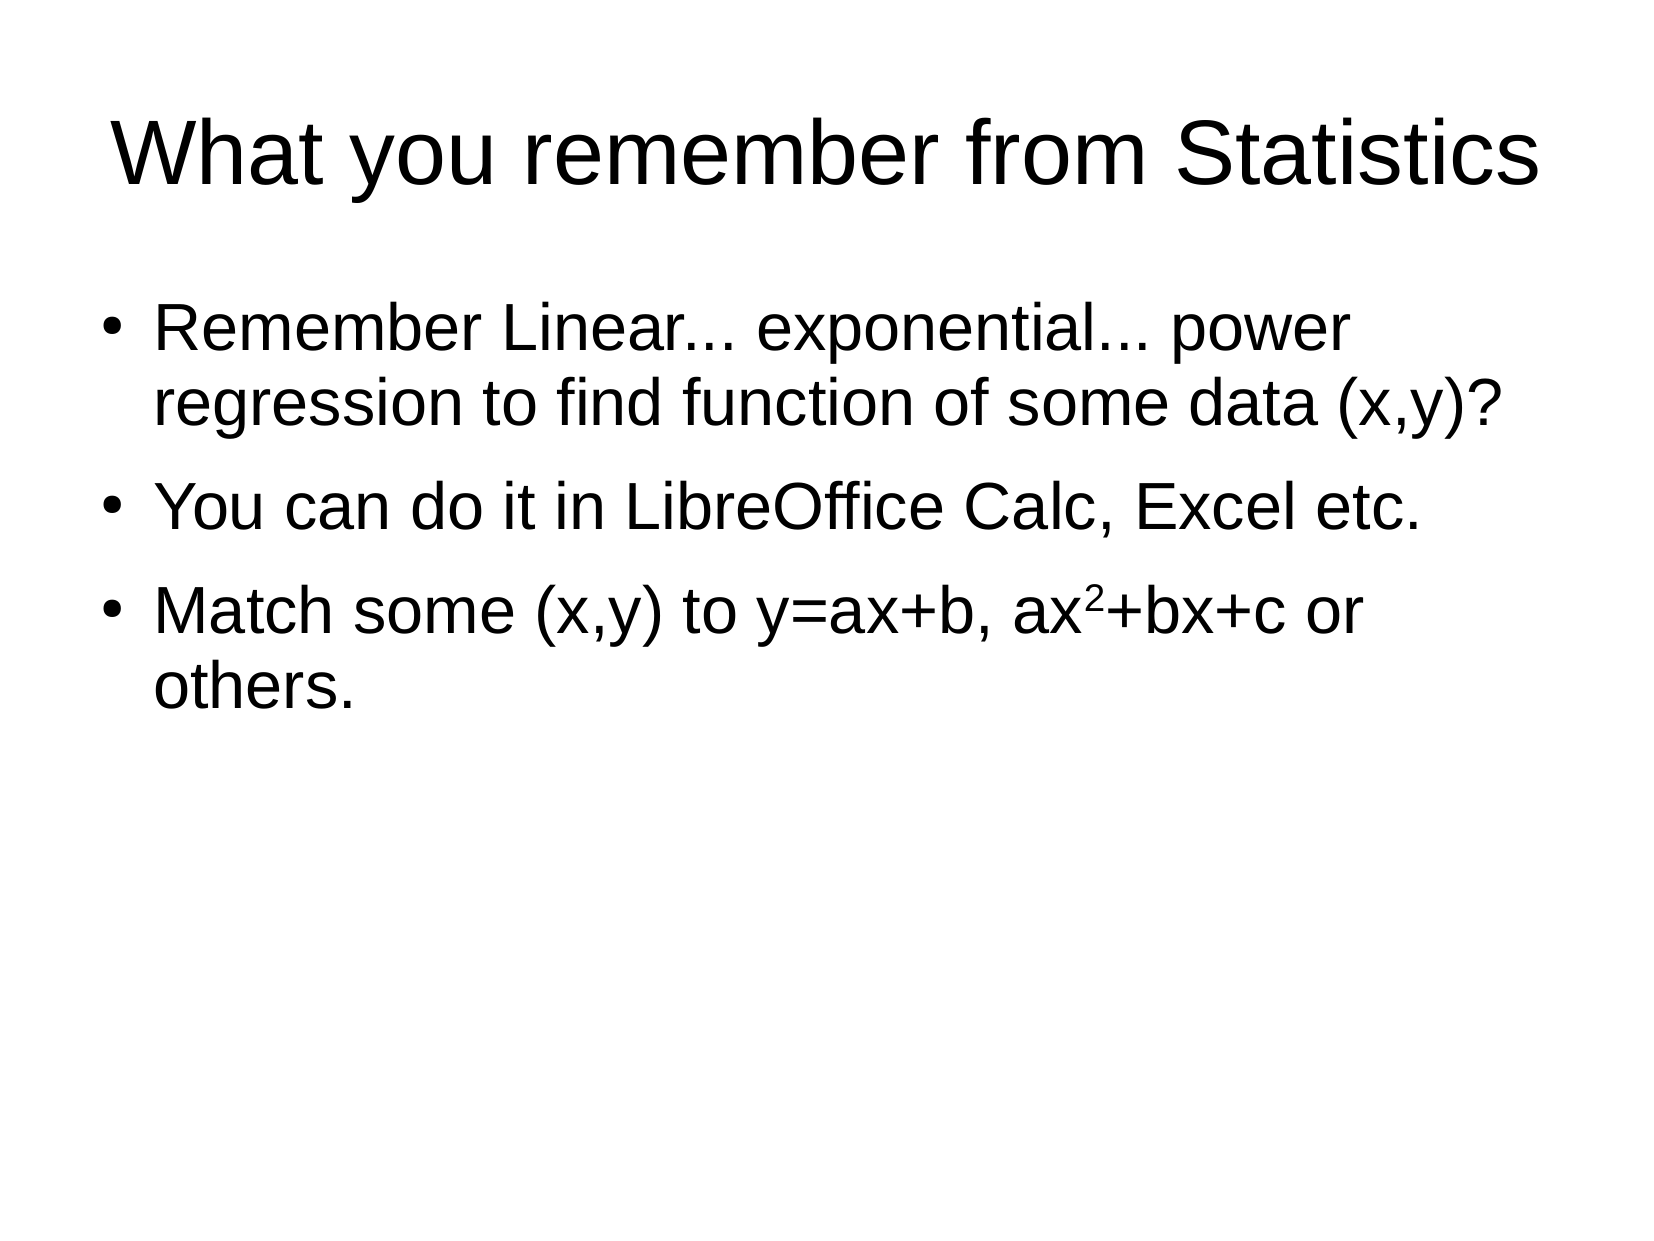

# What you remember from Statistics
Remember Linear... exponential... power regression to find function of some data (x,y)?
You can do it in LibreOffice Calc, Excel etc.
Match some (x,y) to y=ax+b, ax2+bx+c or others.